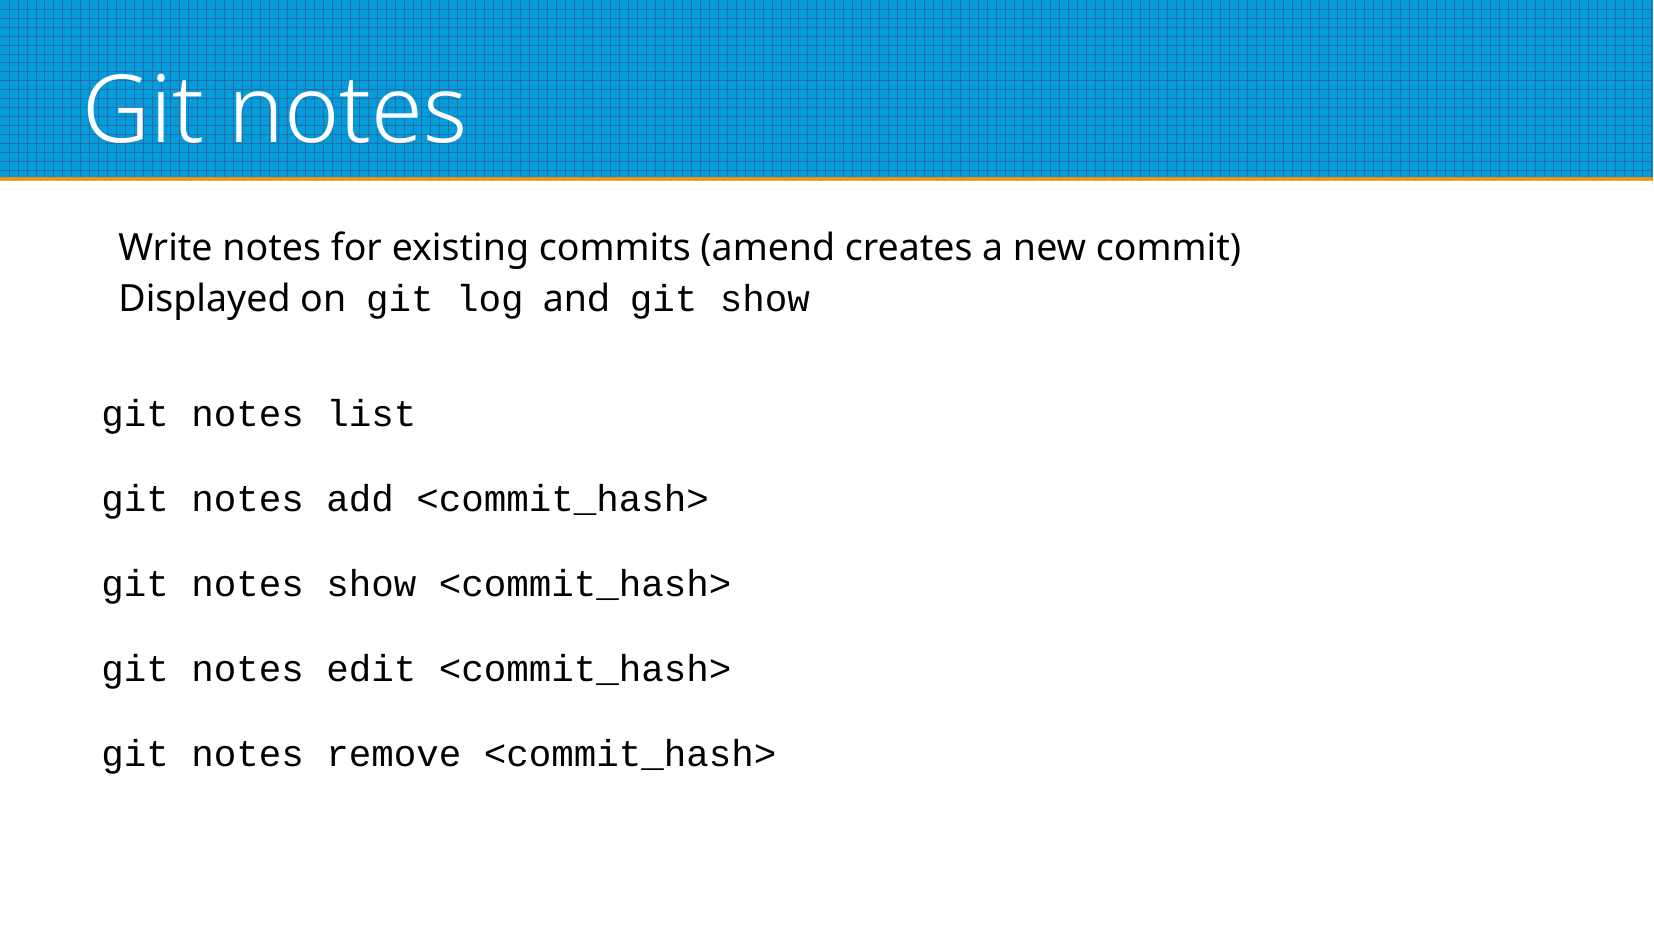

# Git notes
Write notes for existing commits (amend creates a new commit)
Displayed on git log and git show
git notes list
git notes add <commit_hash>
git notes show <commit_hash>
git notes edit <commit_hash>
git notes remove <commit_hash>